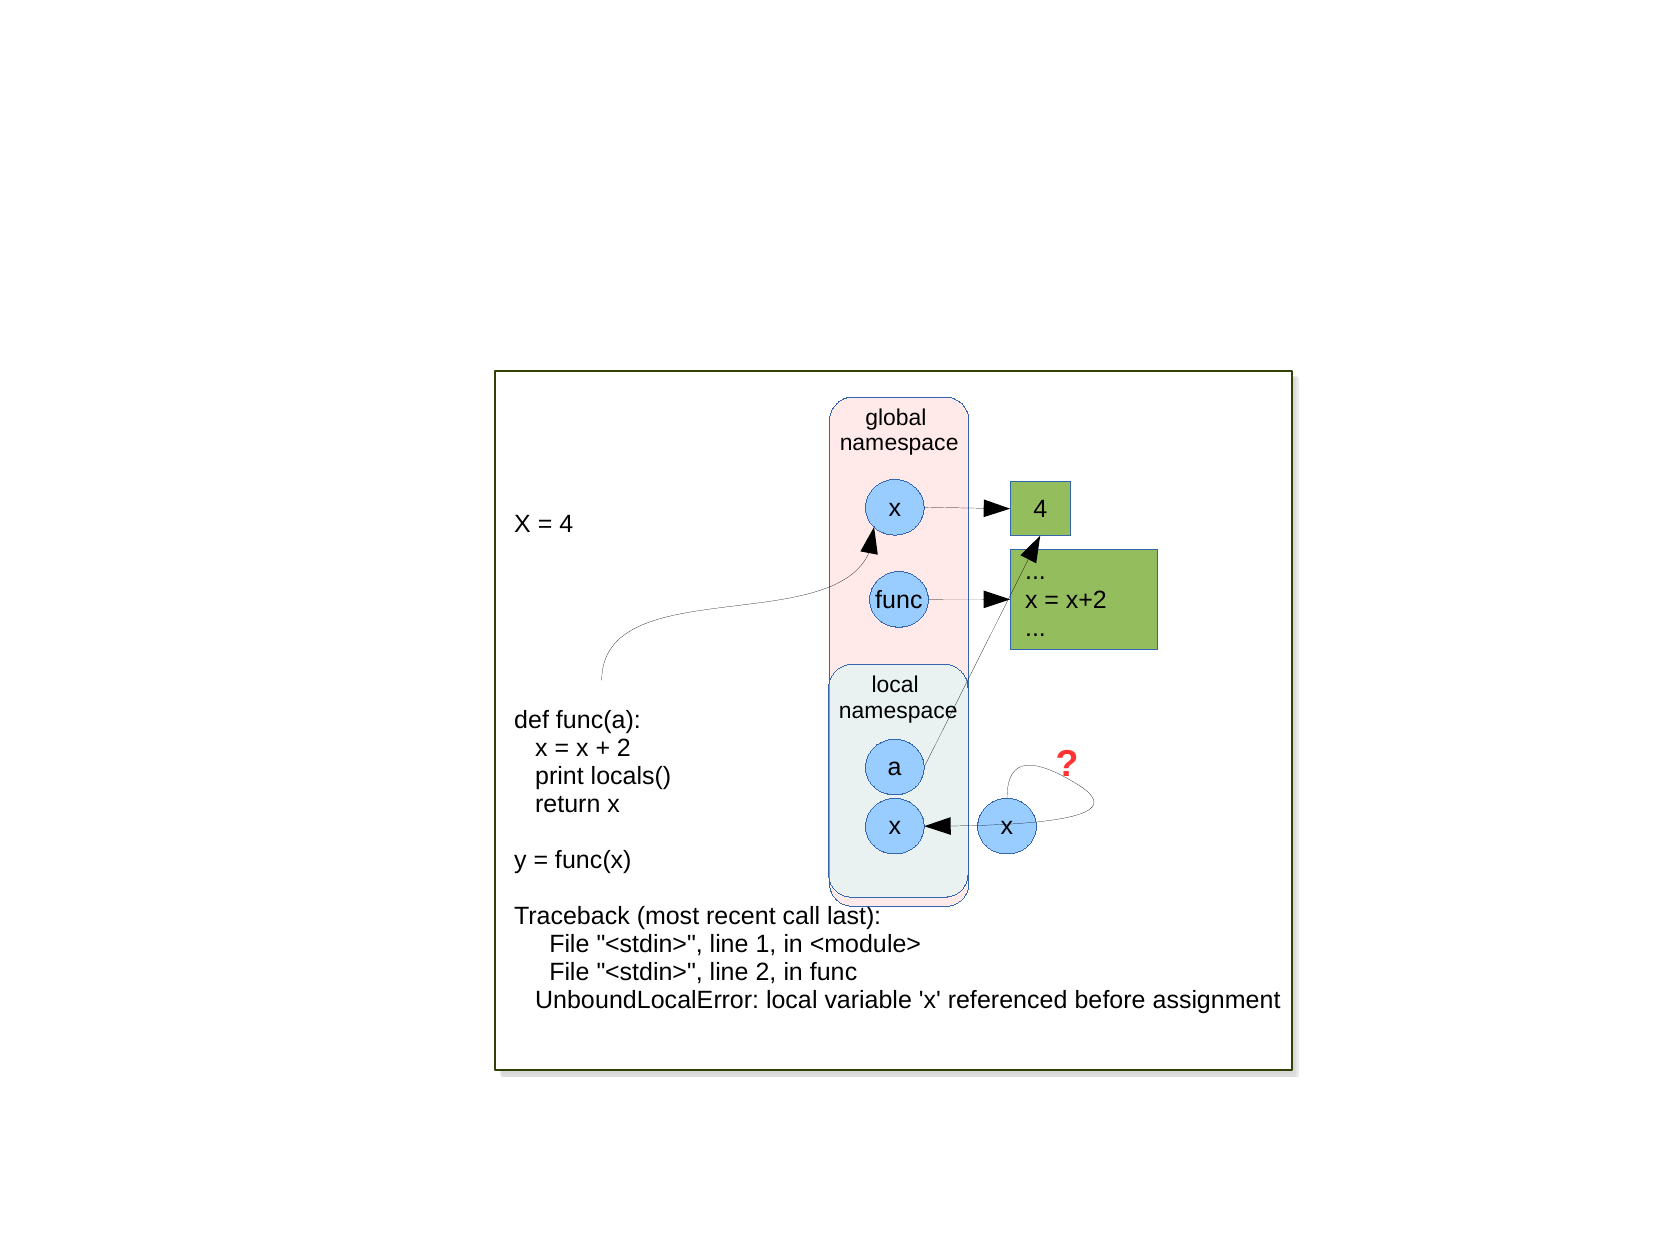

global
namespace
x
4
X = 4
def func(a):
 x = x + 2
 print locals()
 return x
y = func(x)
Traceback (most recent call last):
 File "<stdin>", line 1, in <module>
 File "<stdin>", line 2, in func
 UnboundLocalError: local variable 'x' referenced before assignment
...
x = x+2
...
func
local
namespace
?
a
x
x